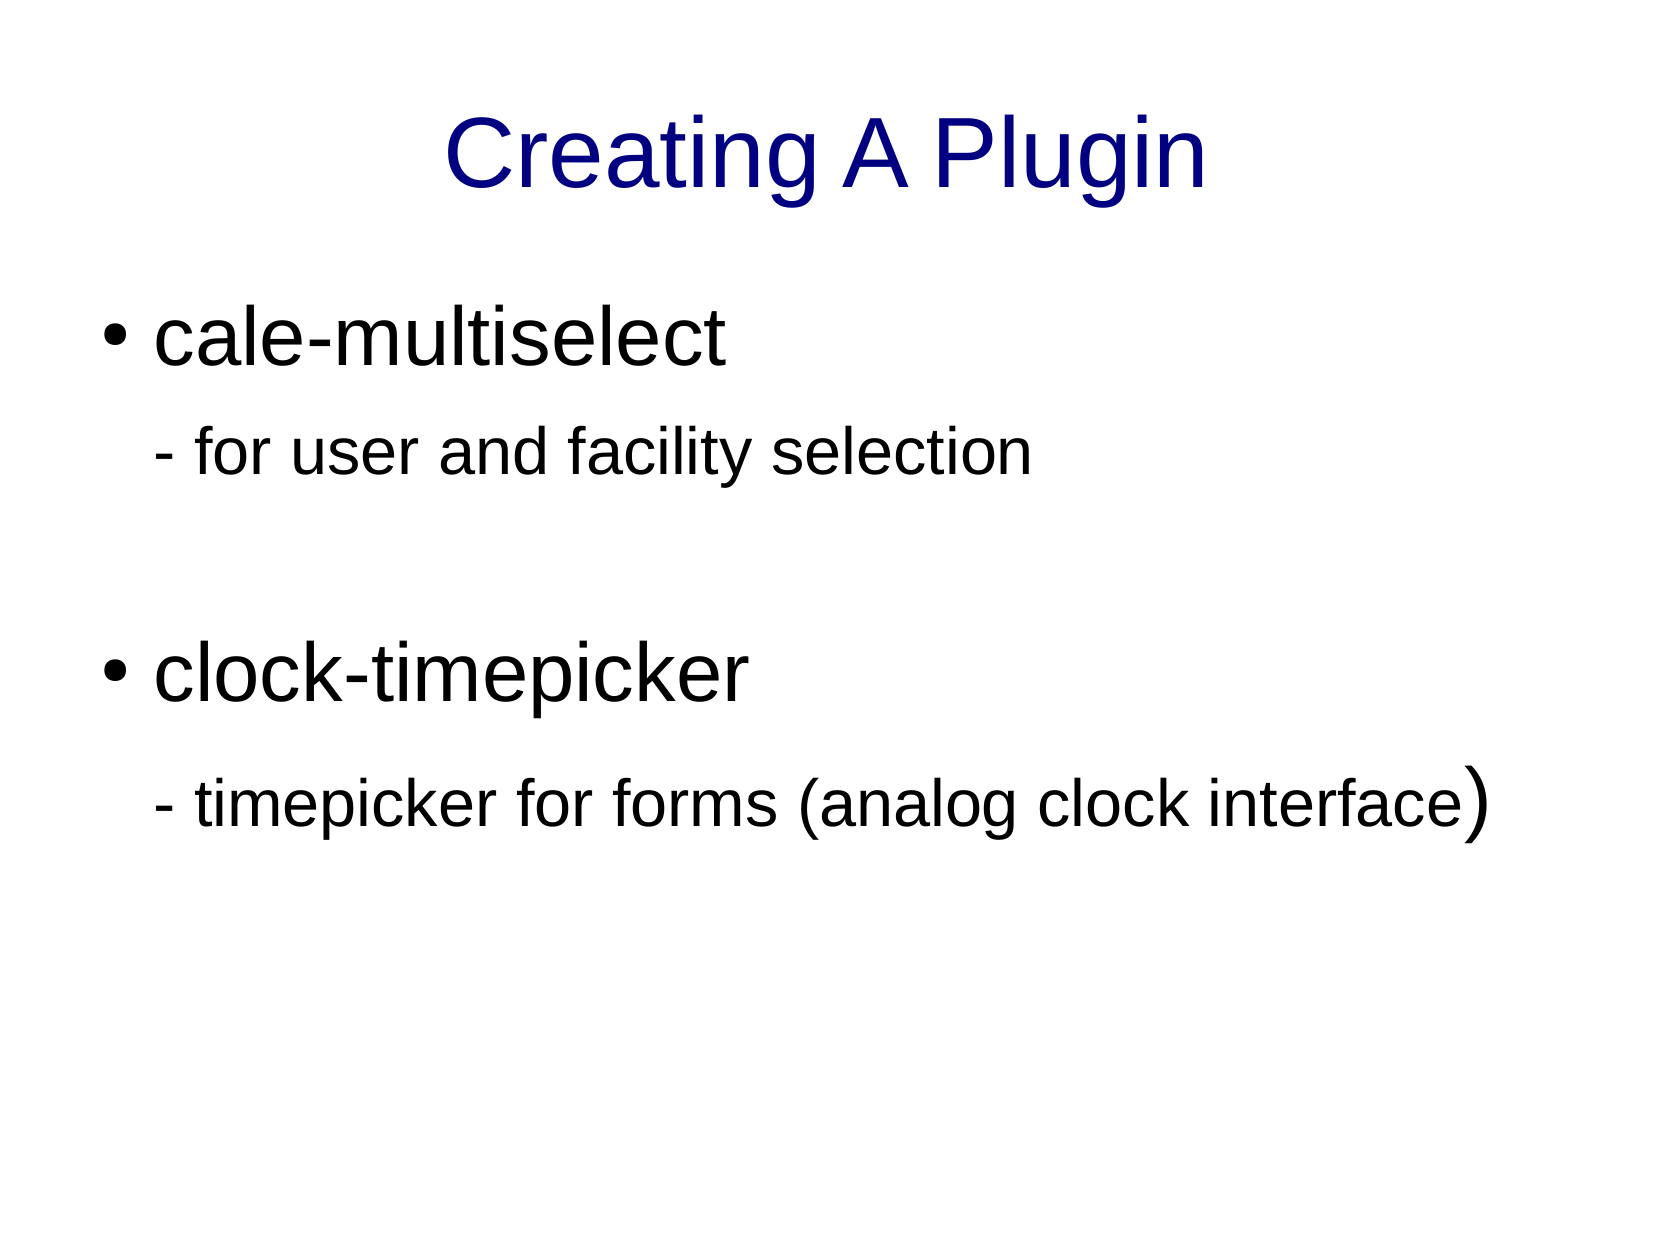

# Creating A Plugin
cale-multiselect
- for user and facility selection
clock-timepicker
- timepicker for forms (analog clock interface)